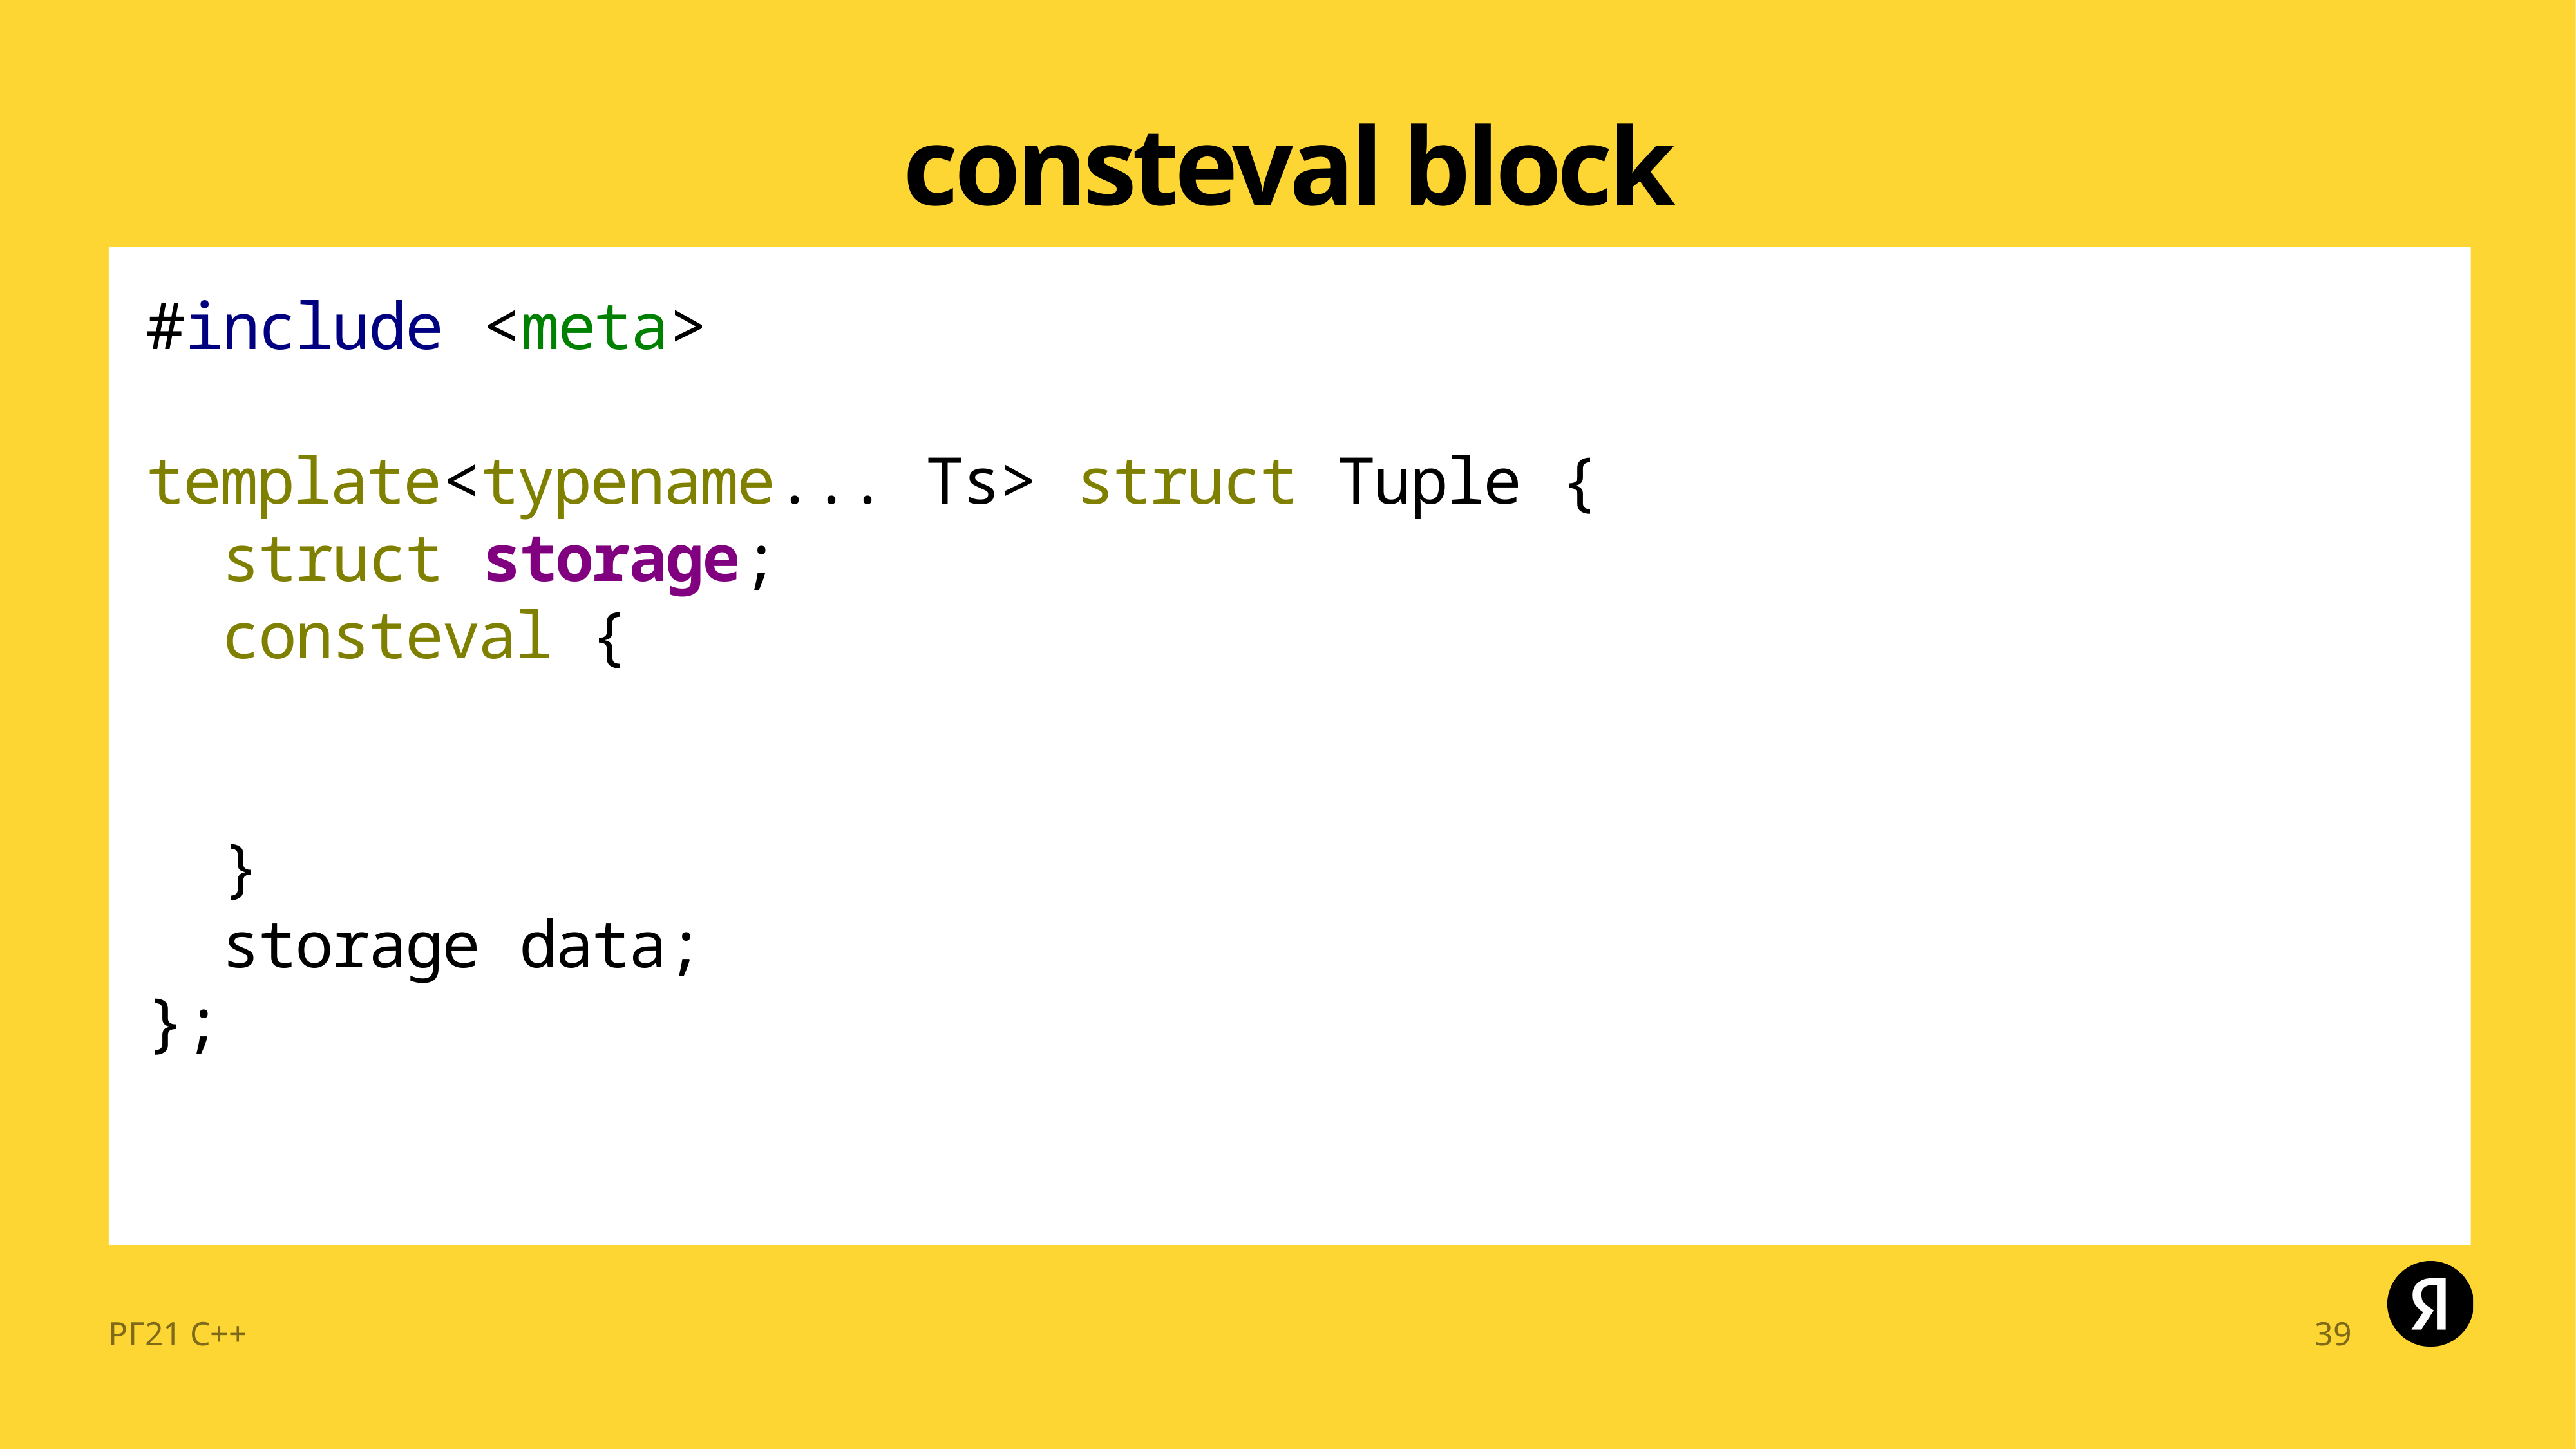

consteval block
# #include <meta>
template<typename... Ts> struct Tuple {
 struct storage;
 consteval {
 }
 storage data;
};
РГ21 C++
39